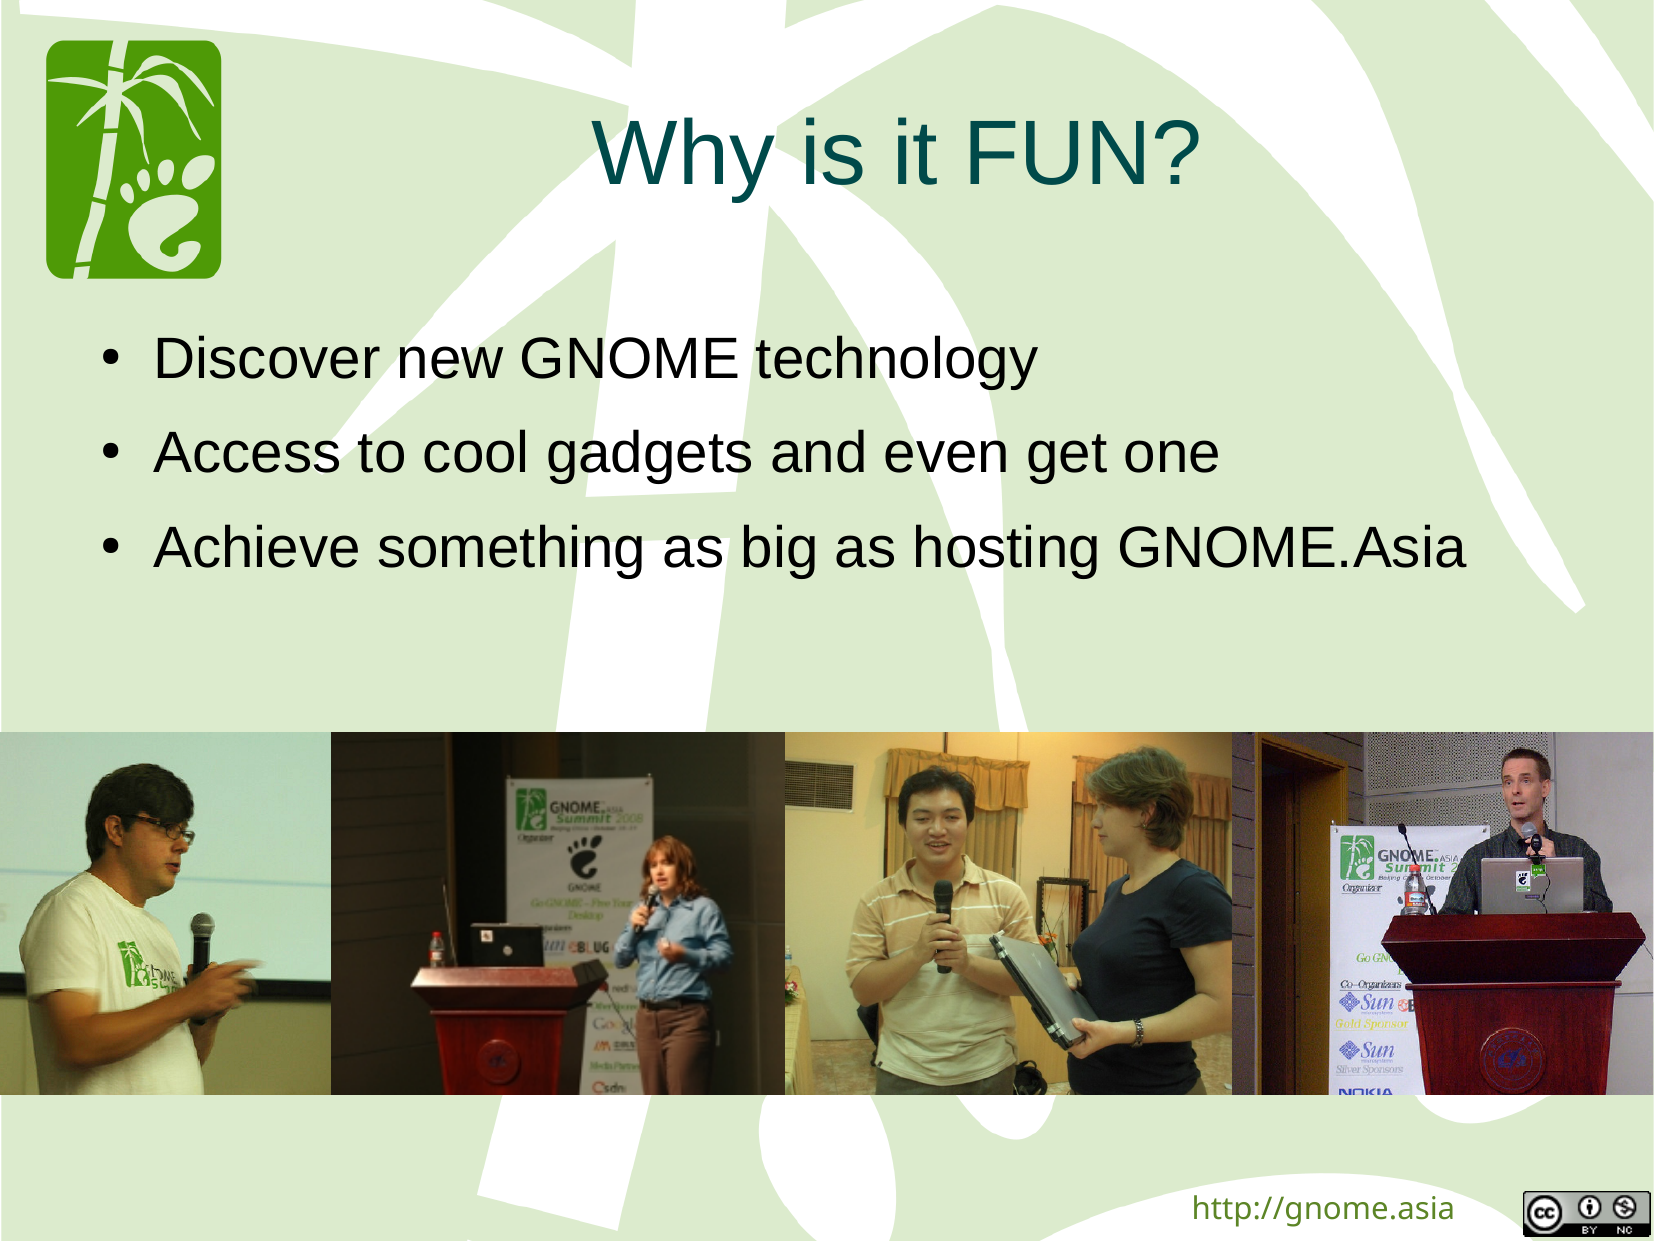

# Why is it FUN?
Discover new GNOME technology
Access to cool gadgets and even get one
Achieve something as big as hosting GNOME.Asia